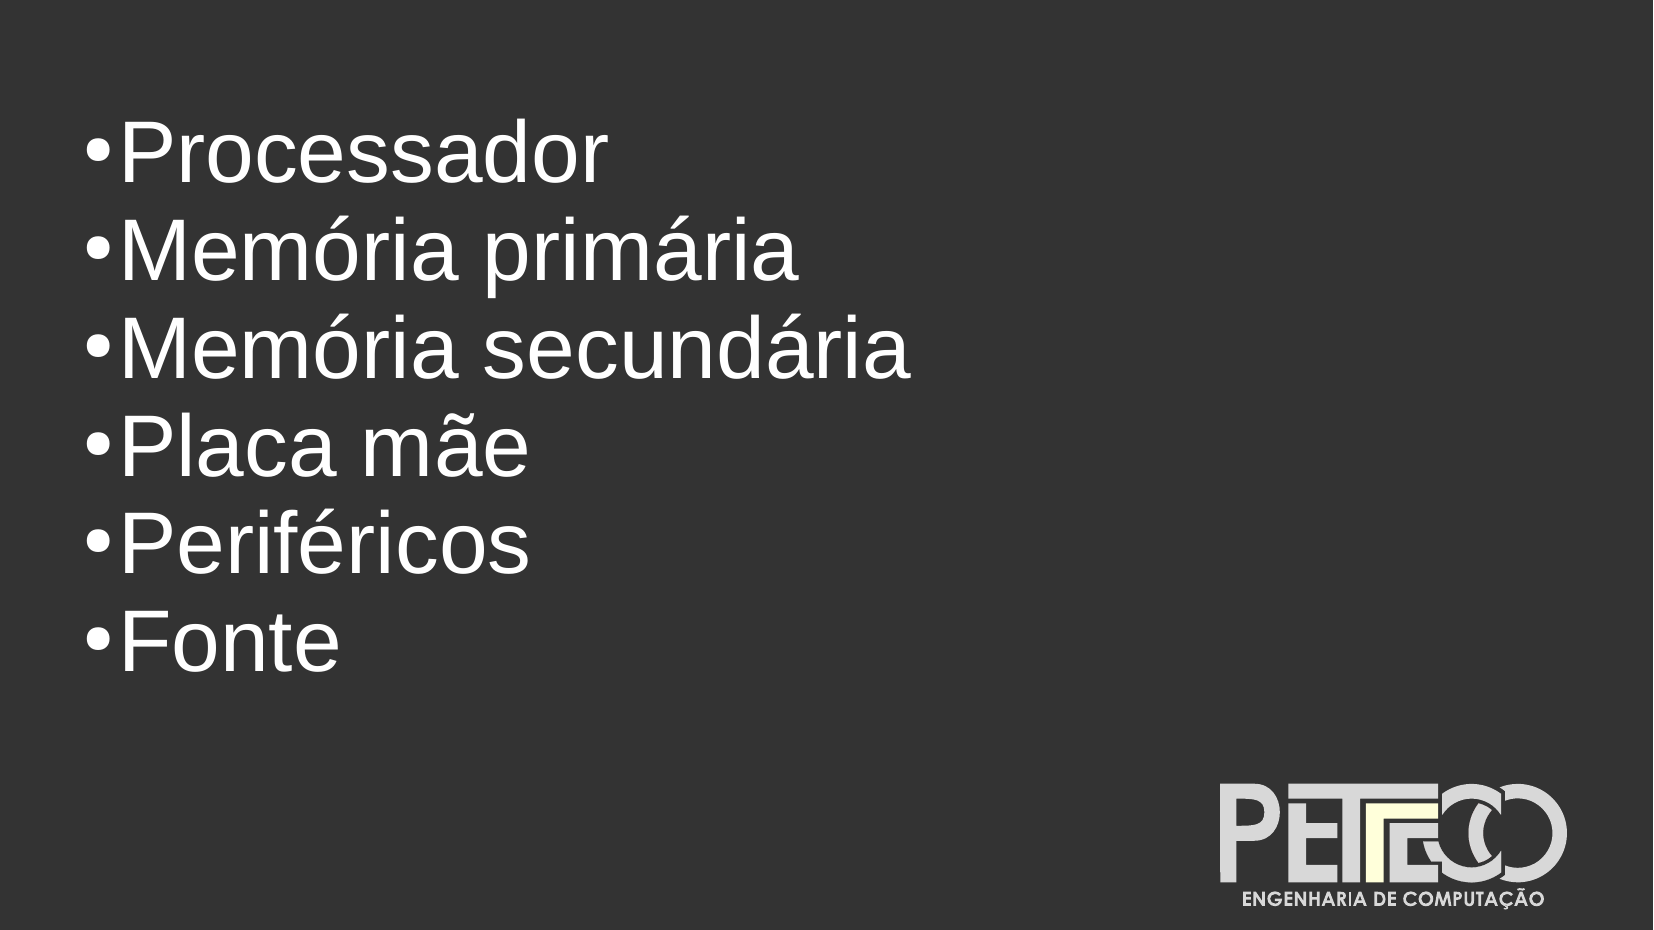

# Processador
Memória primária
Memória secundária
Placa mãe
Periféricos
Fonte